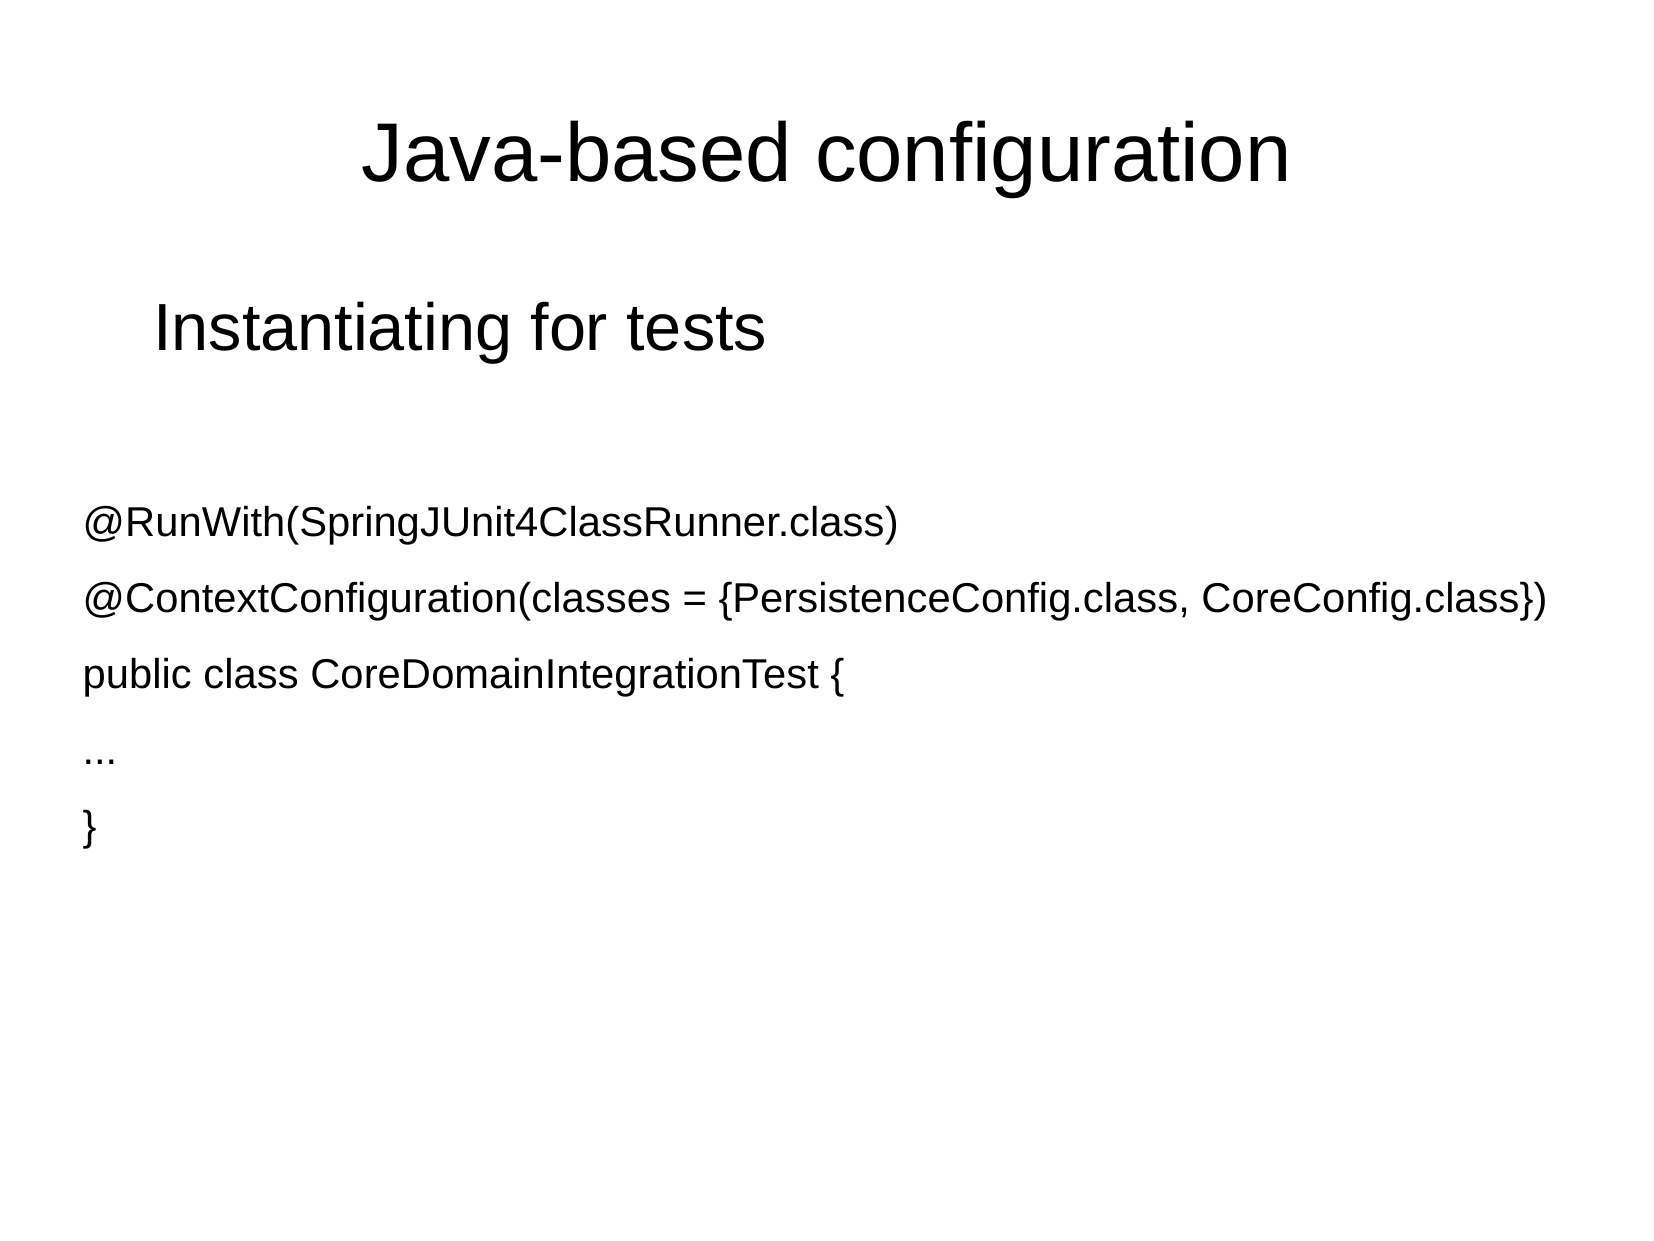

# Java-based configuration
Instantiating for tests
@RunWith(SpringJUnit4ClassRunner.class)
@ContextConfiguration(classes = {PersistenceConfig.class, CoreConfig.class})
public class CoreDomainIntegrationTest {
...
}